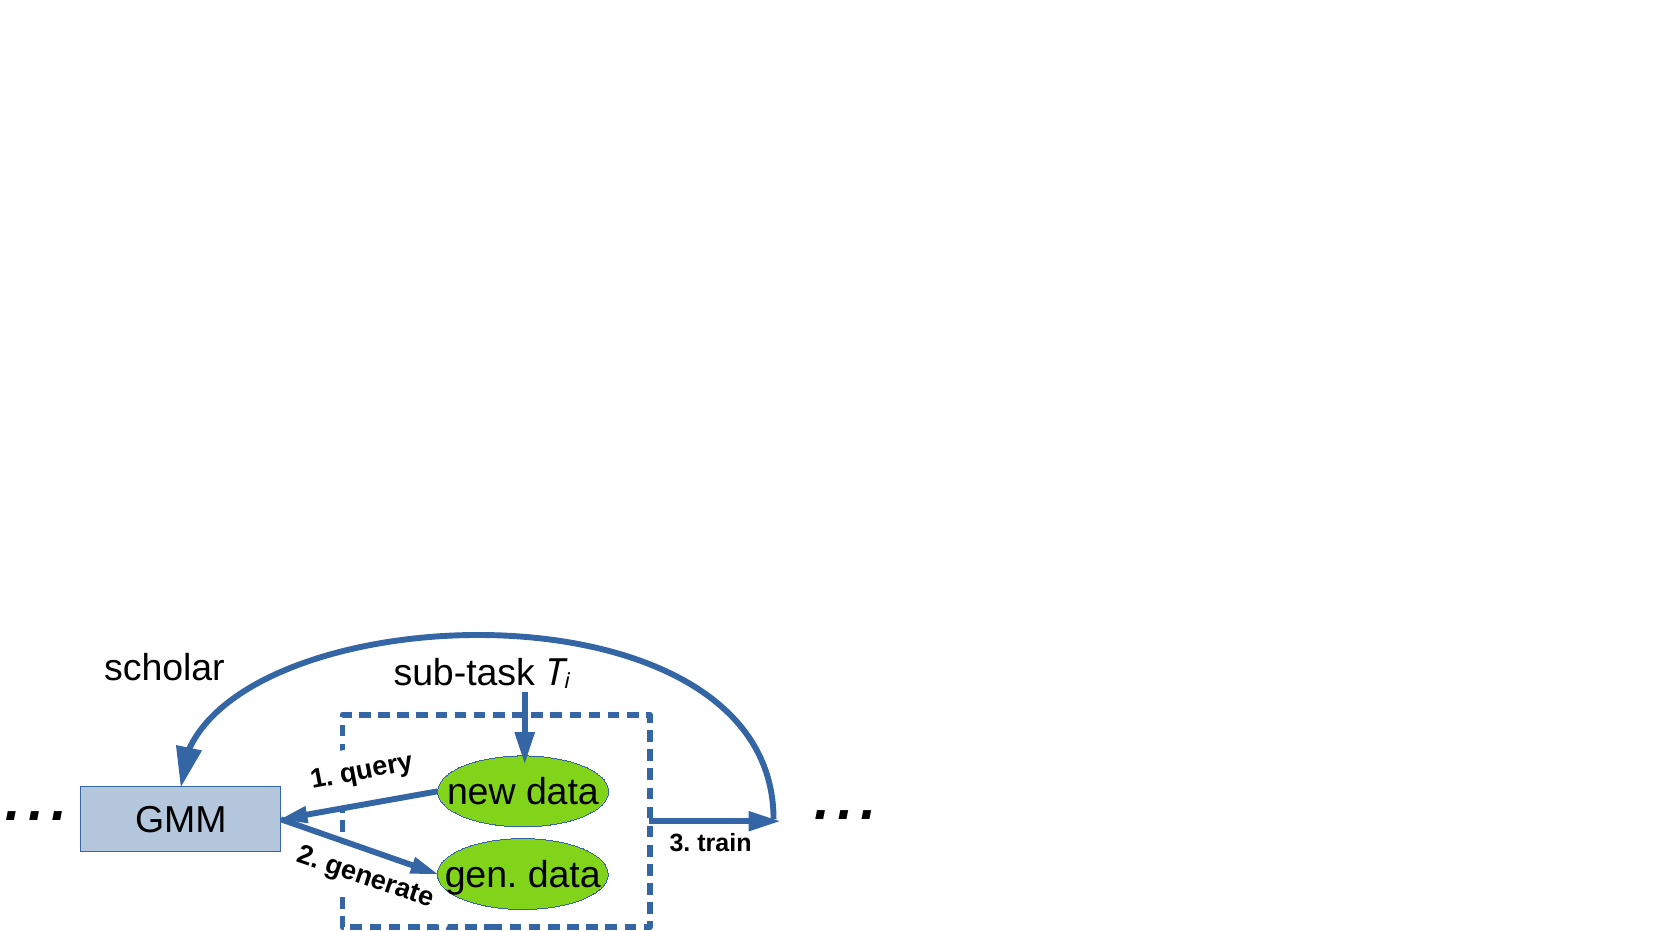

sub-task Ti
scholar
...
...
1. query
new data
GMM
3. train
gen. data
2. generate